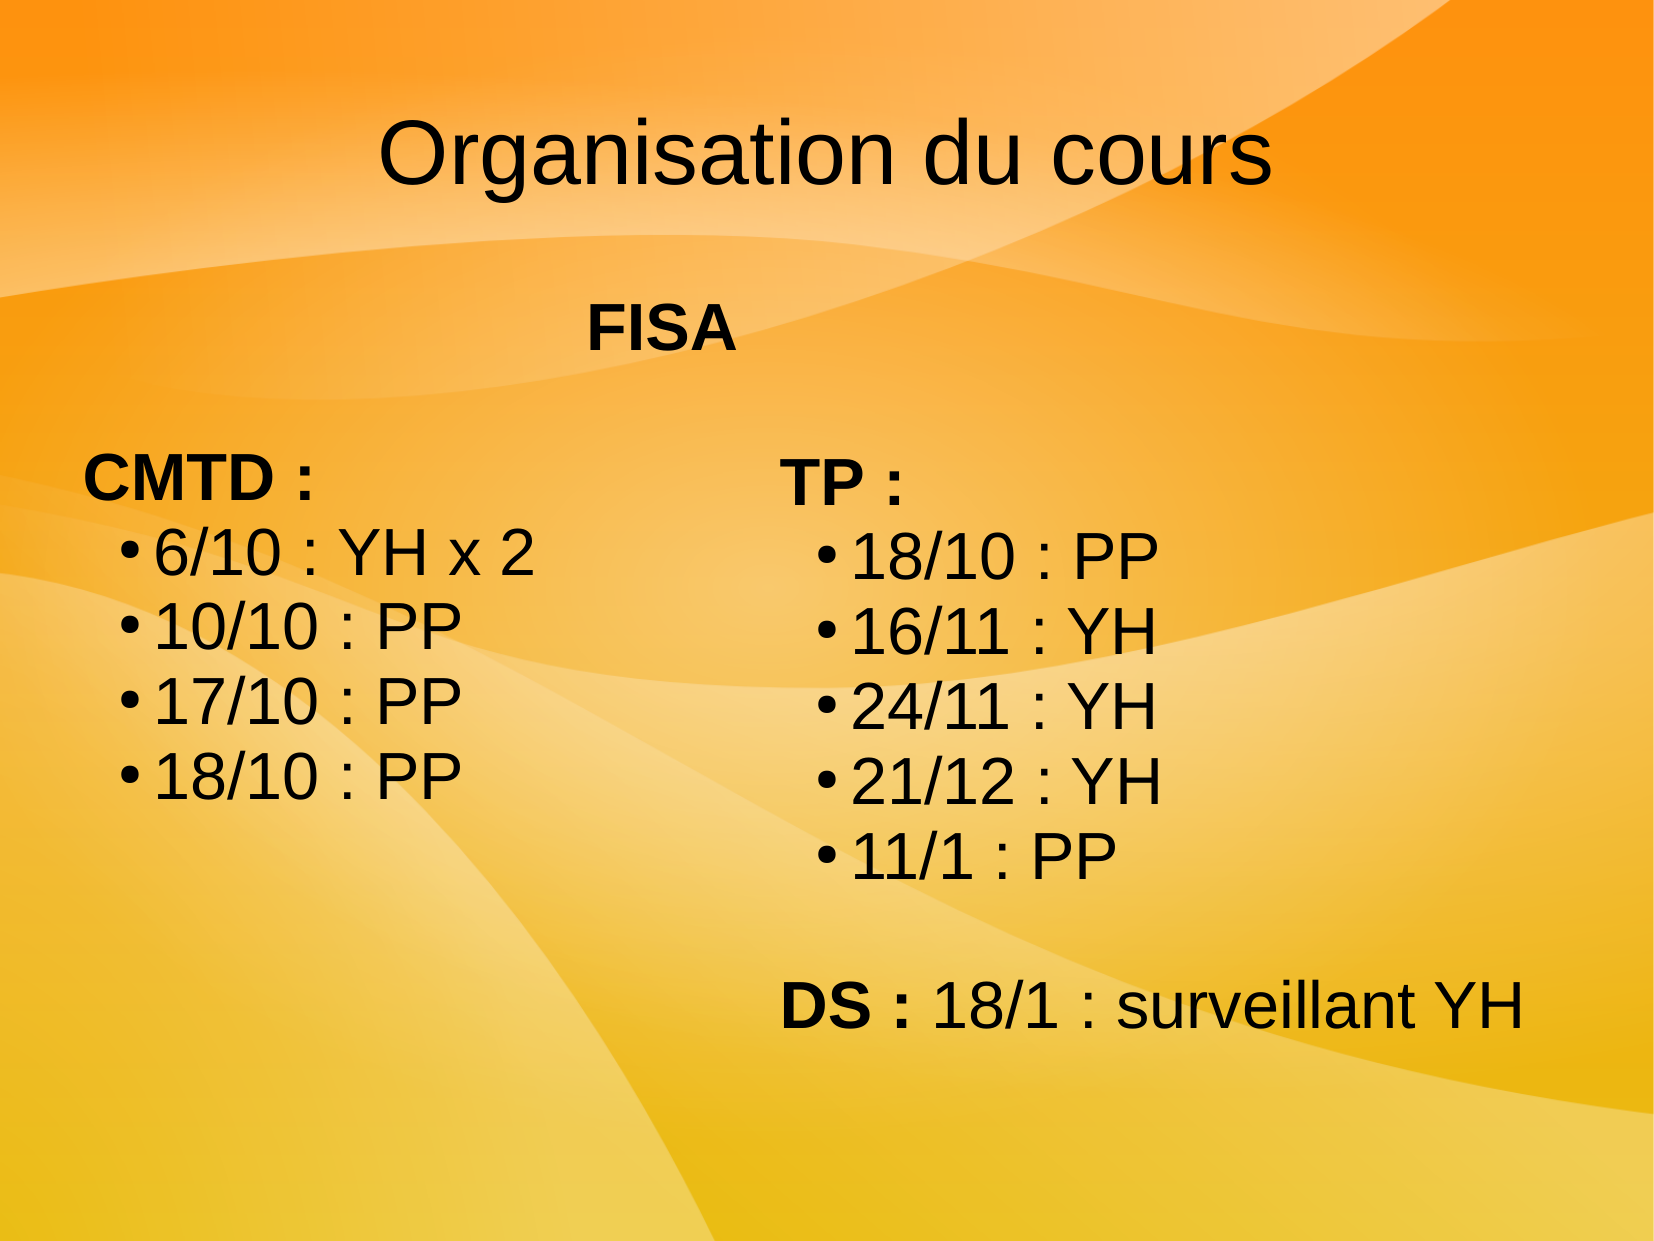

# Organisation du cours
FISA
CMTD :
6/10 : YH x 2
10/10 : PP
17/10 : PP
18/10 : PP
TP :
18/10 : PP
16/11 : YH
24/11 : YH
21/12 : YH
11/1 : PP
DS : 18/1 : surveillant YH